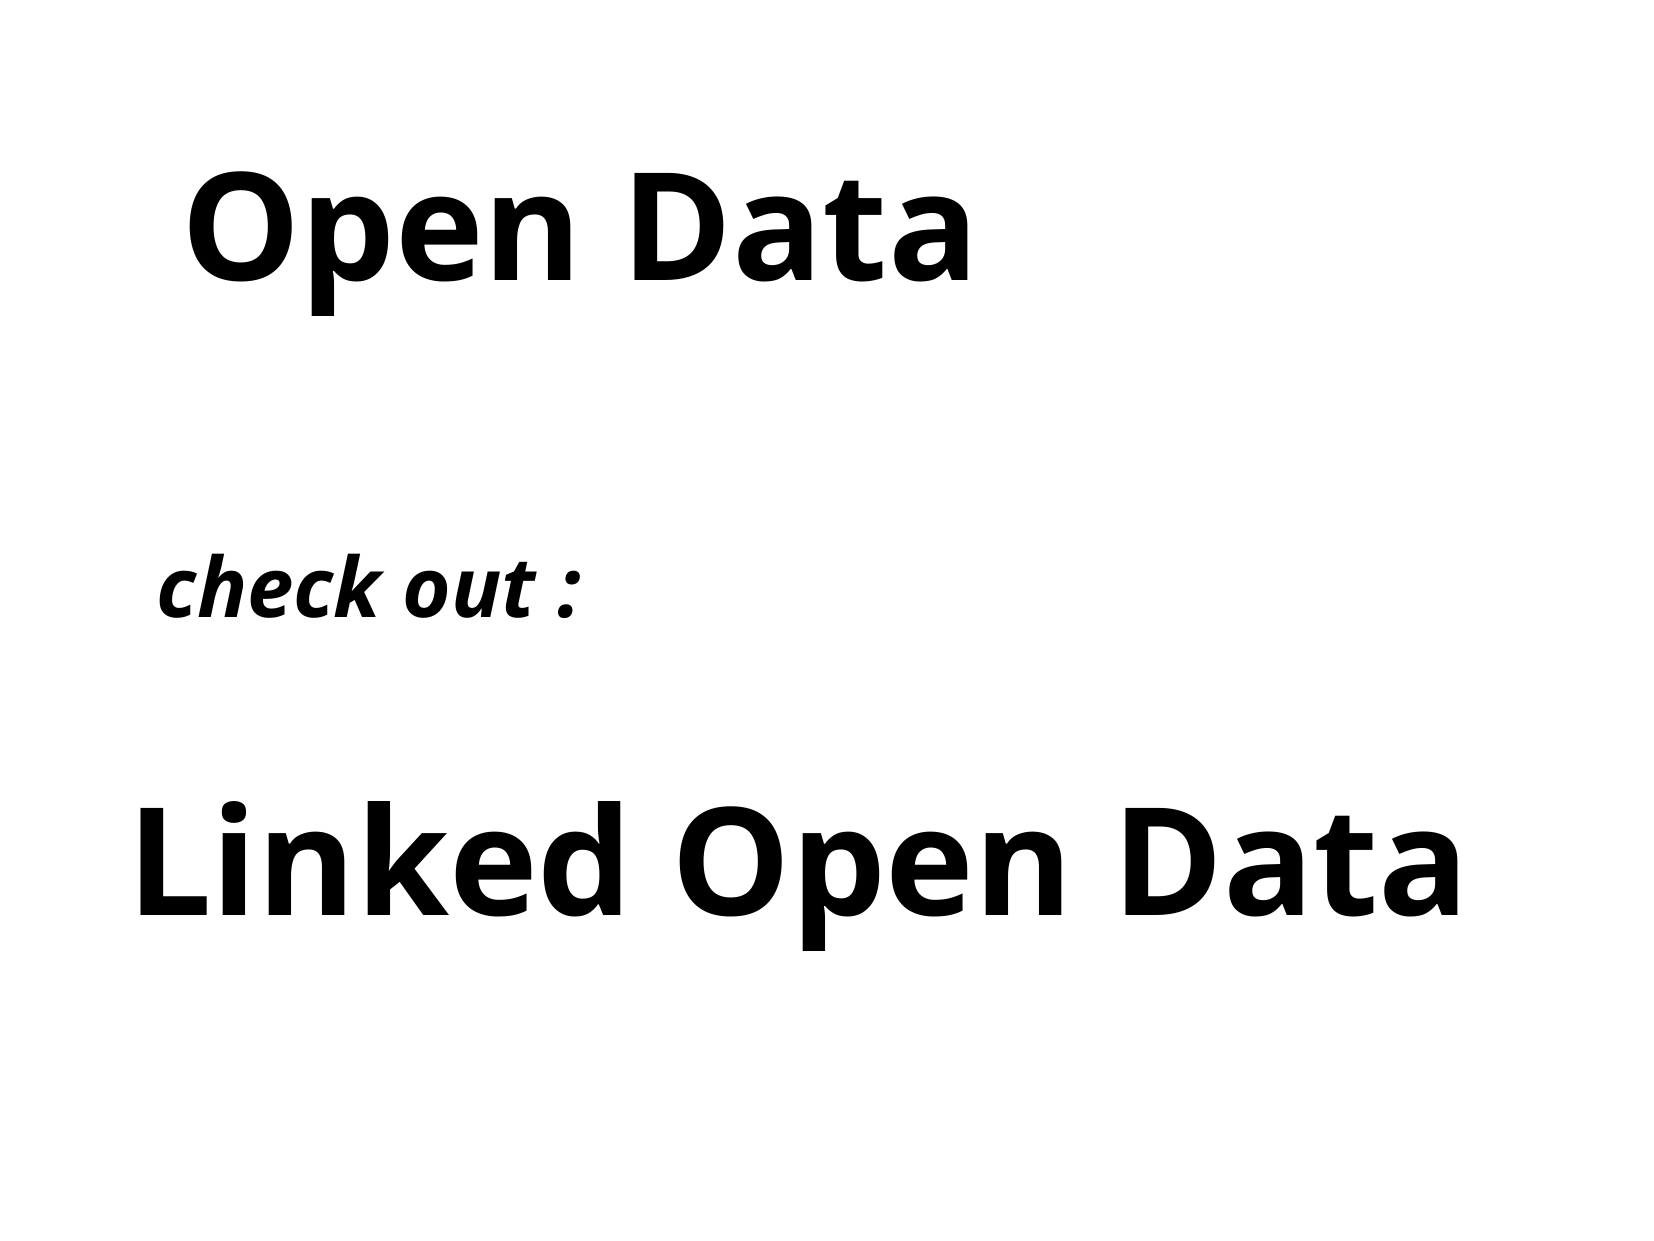

Open Data
check out :
Linked Open Data